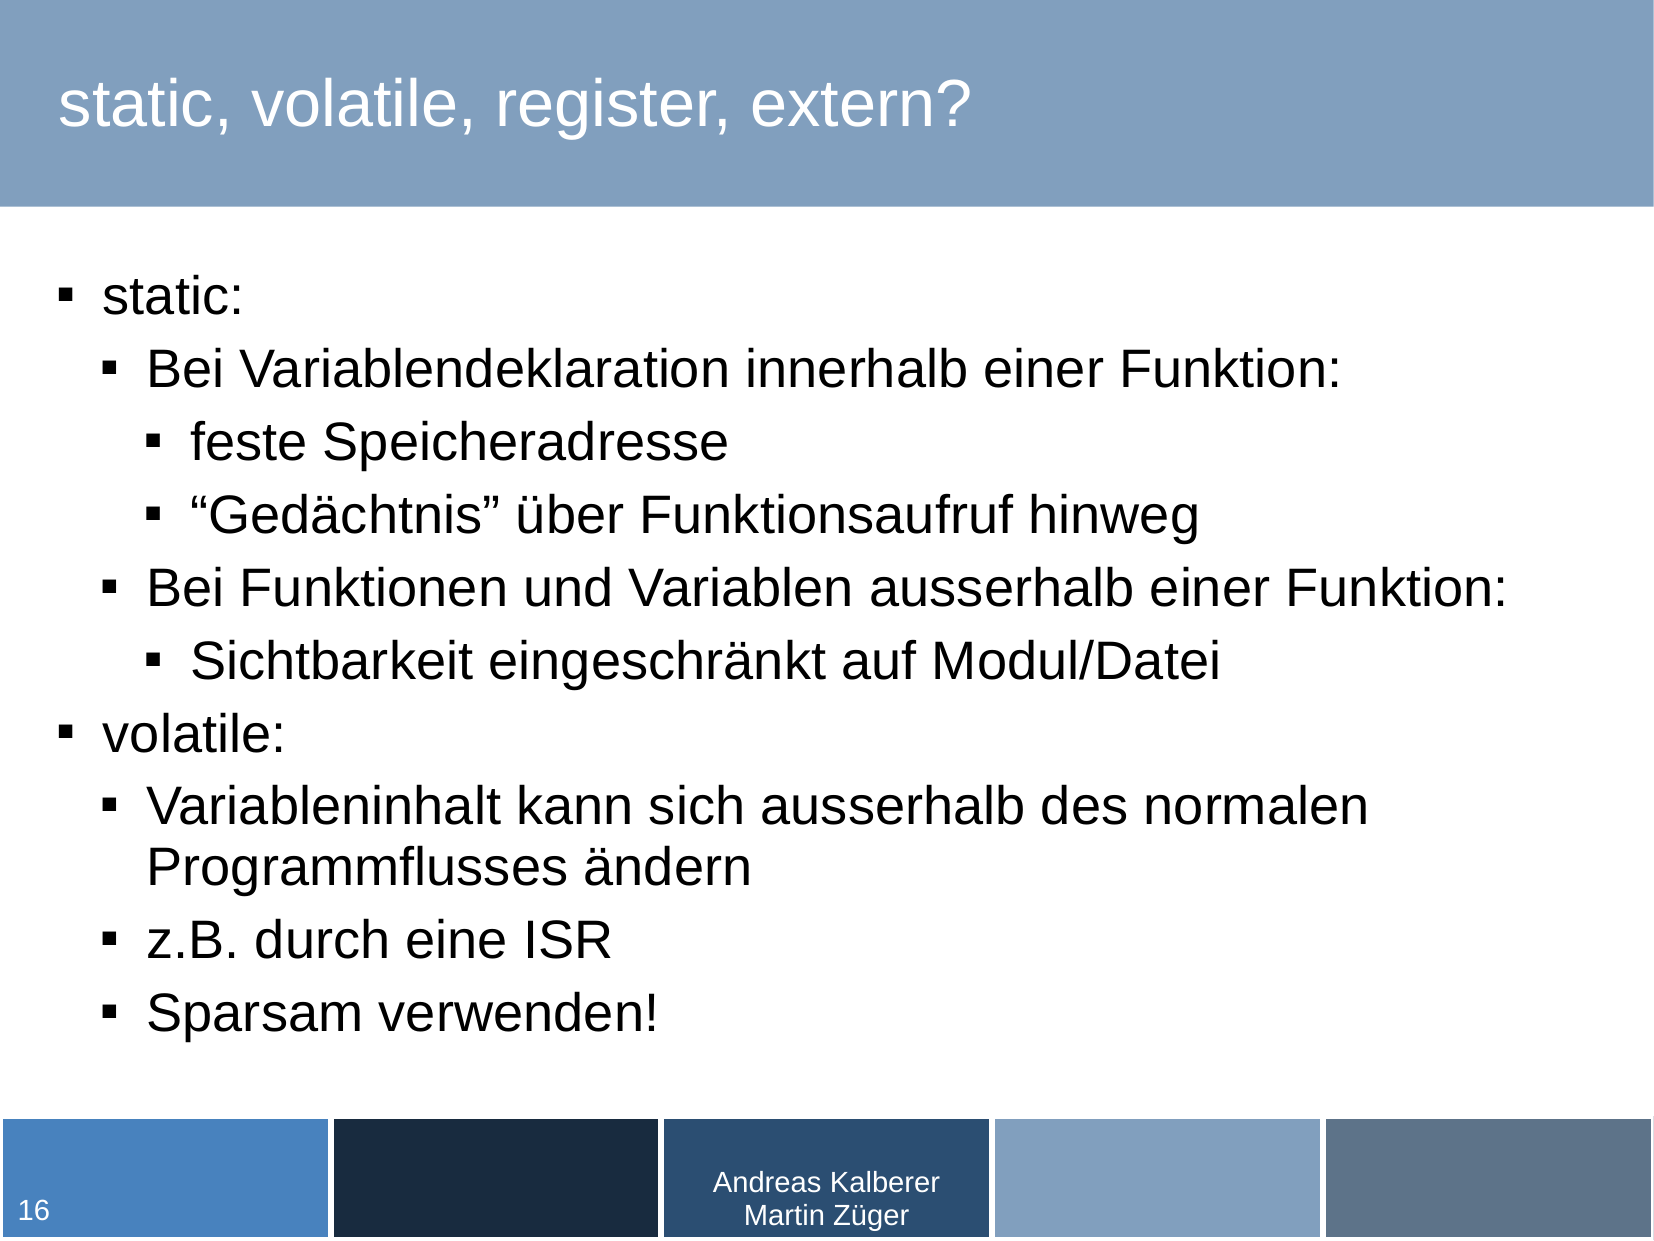

# static, volatile, register, extern?
static:
Bei Variablendeklaration innerhalb einer Funktion:
feste Speicheradresse
“Gedächtnis” über Funktionsaufruf hinweg
Bei Funktionen und Variablen ausserhalb einer Funktion:
Sichtbarkeit eingeschränkt auf Modul/Datei
volatile:
Variableninhalt kann sich ausserhalb des normalen Programmflusses ändern
z.B. durch eine ISR
Sparsam verwenden!
LibreOffice Productivity Suite
16